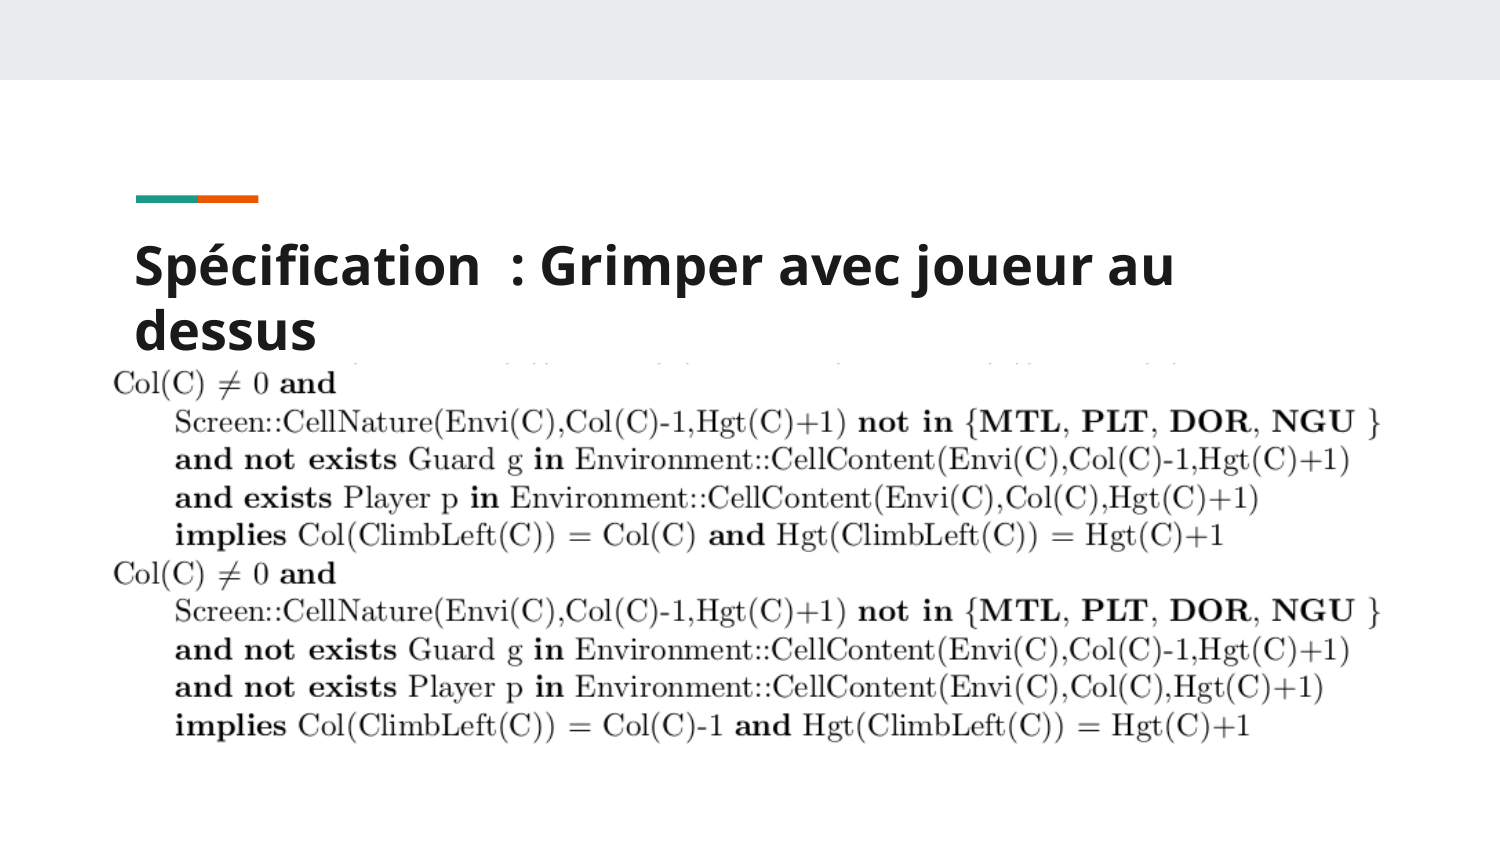

# Spécification : Grimper avec joueur au dessus